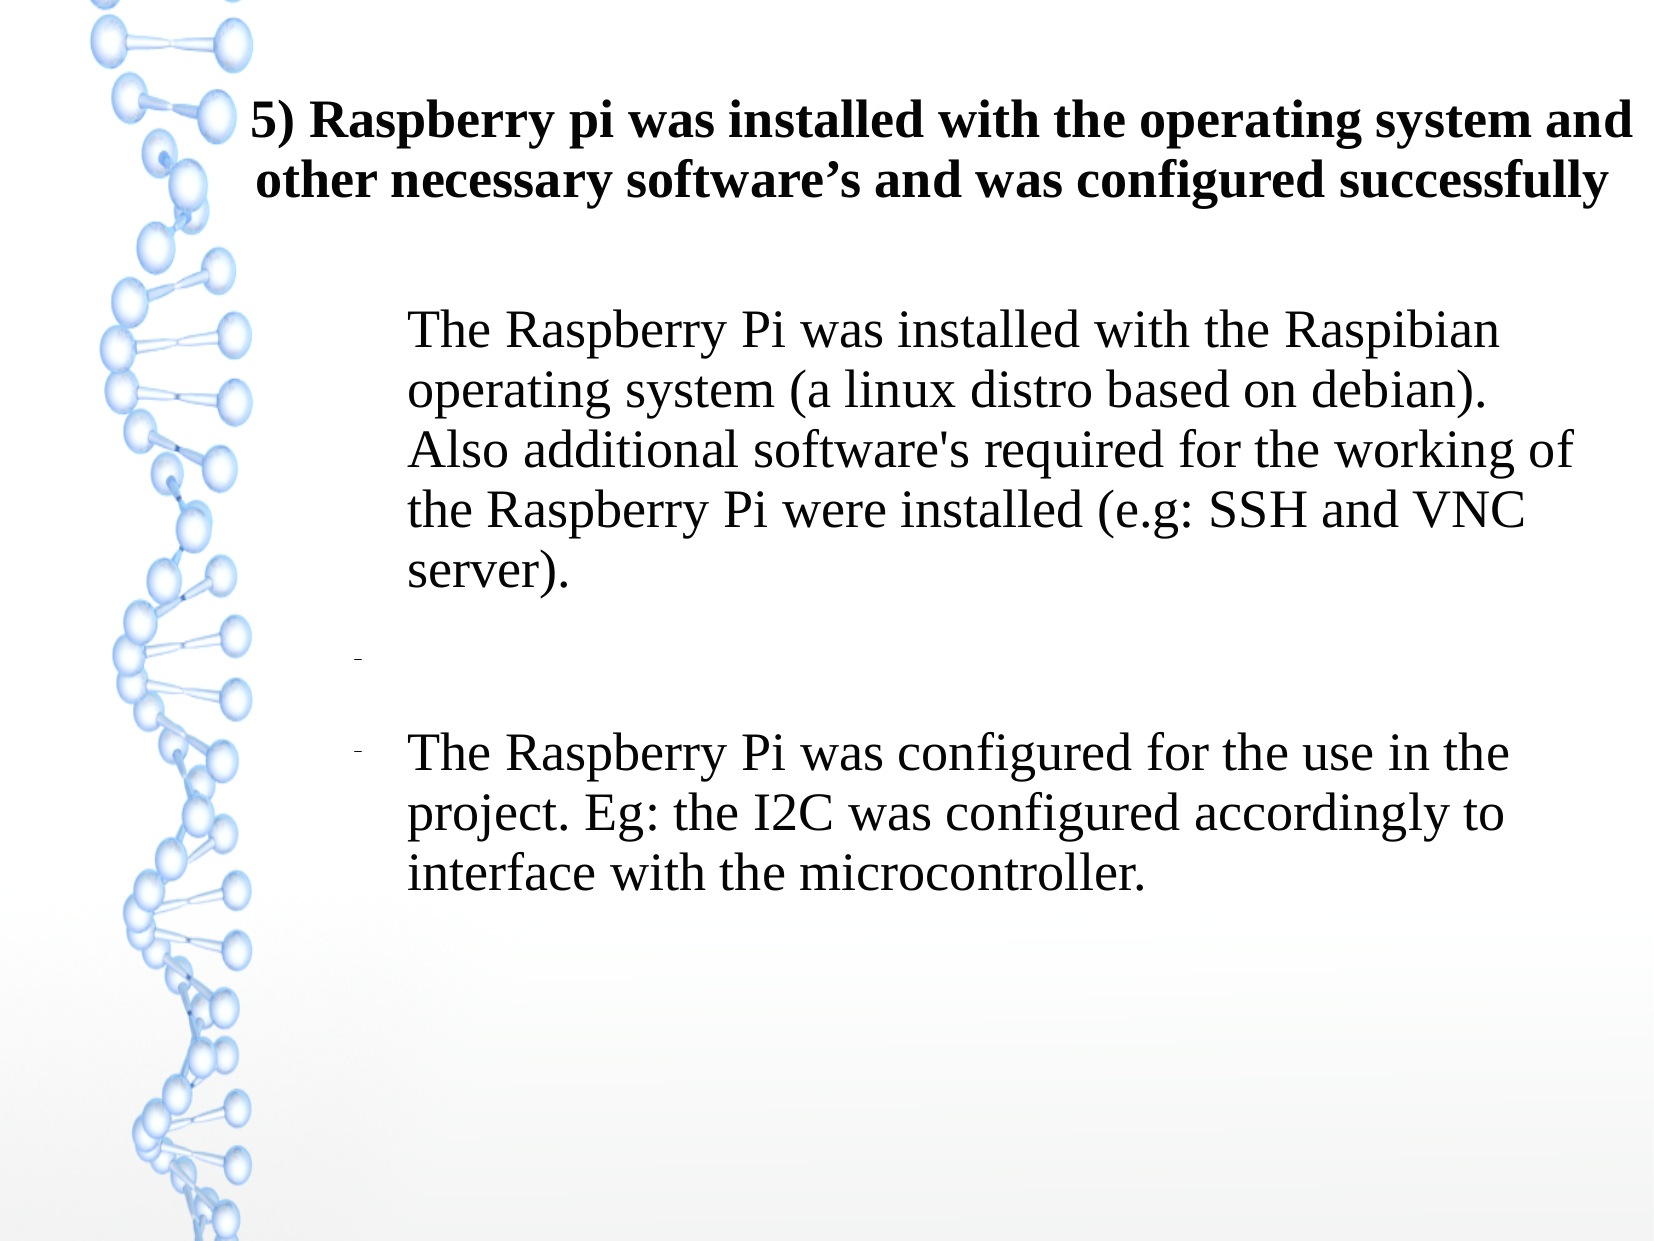

# 5) Raspberry pi was installed with the operating system and other necessary software’s and was configured successfully
The Raspberry Pi was installed with the Raspibian operating system (a linux distro based on debian). Also additional software's required for the working of the Raspberry Pi were installed (e.g: SSH and VNC server).
The Raspberry Pi was configured for the use in the project. Eg: the I2C was configured accordingly to interface with the microcontroller.